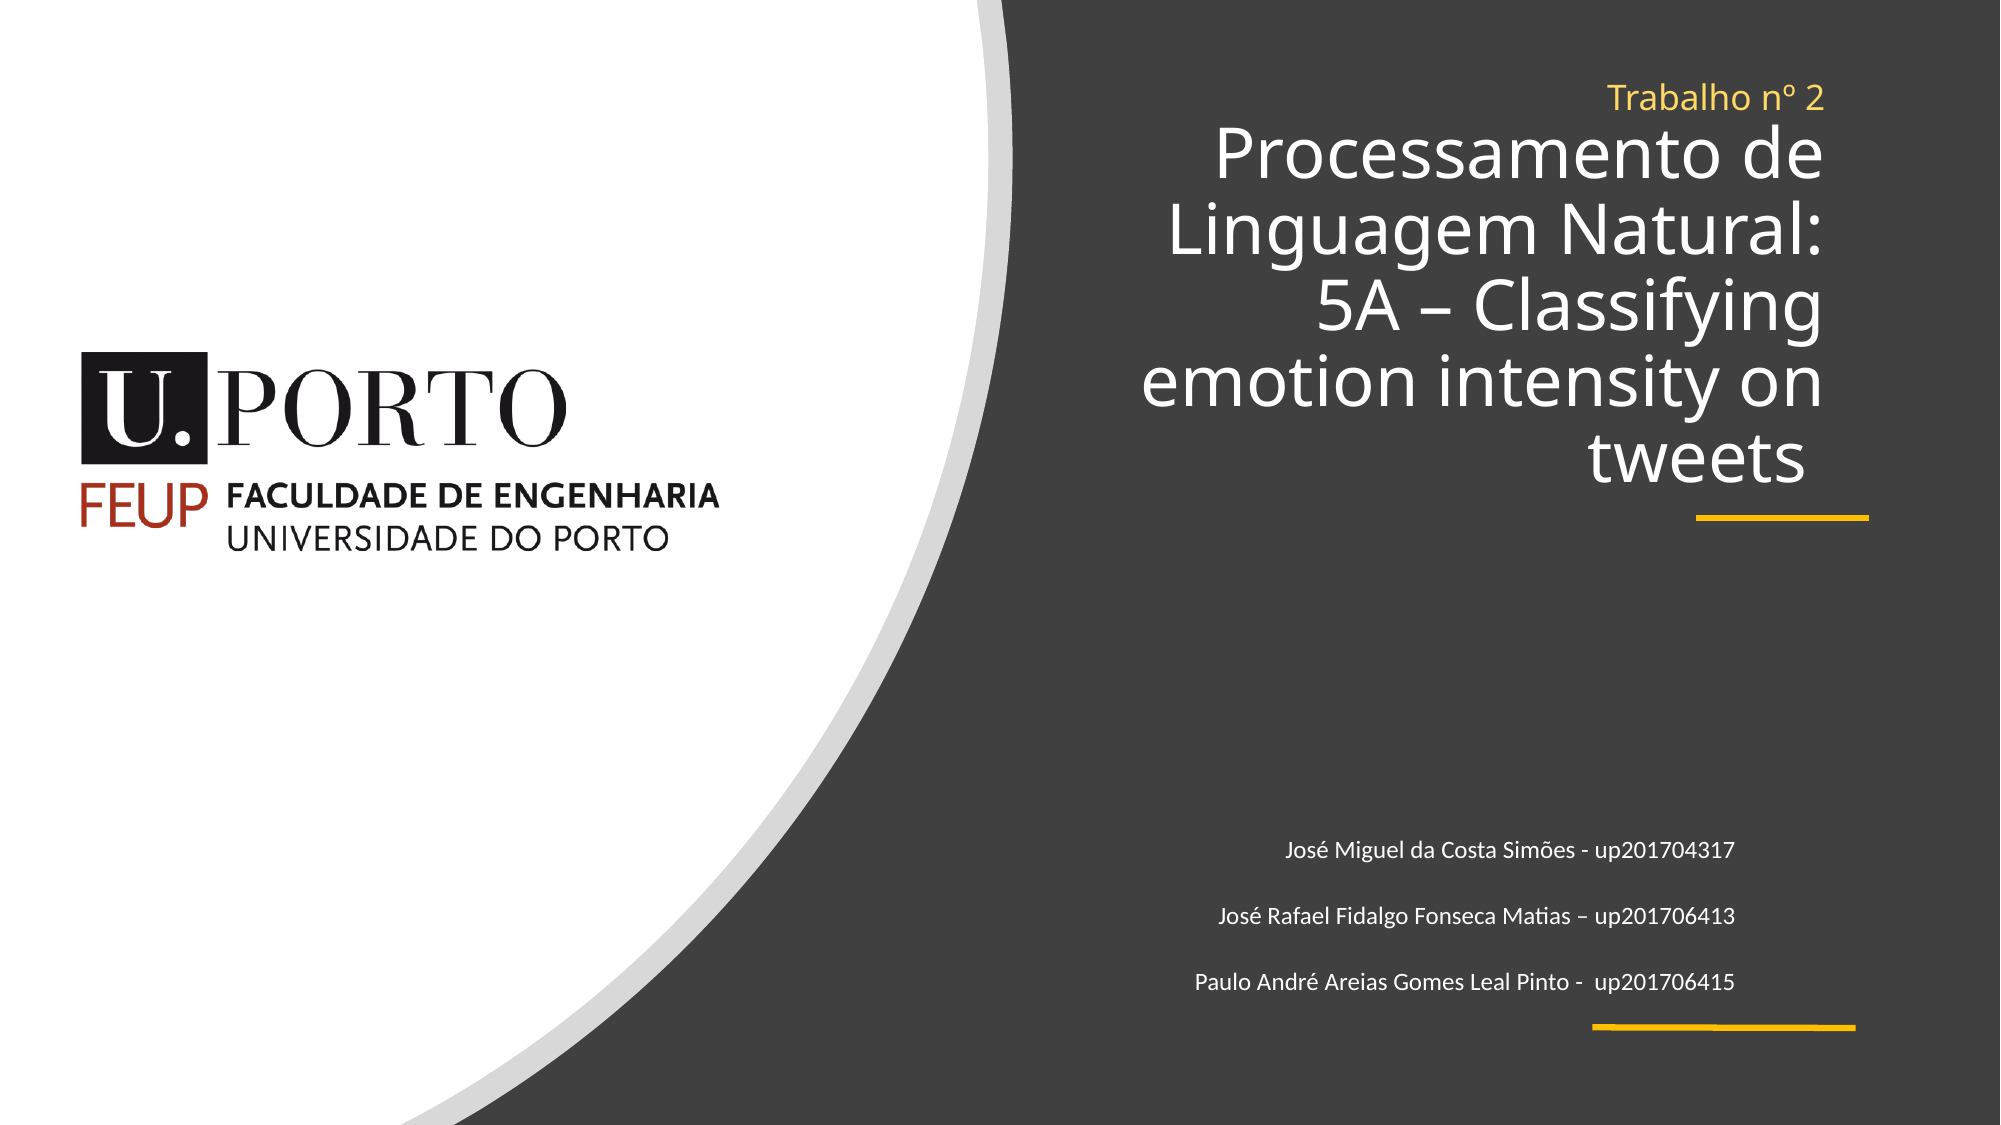

# Trabalho nº 2 Processamento de Linguagem Natural: 5A – Classifying emotion intensity on tweets
José Miguel da Costa Simões - up201704317
José Rafael Fidalgo Fonseca Matias – up201706413
Paulo André Areias Gomes Leal Pinto - up201706415